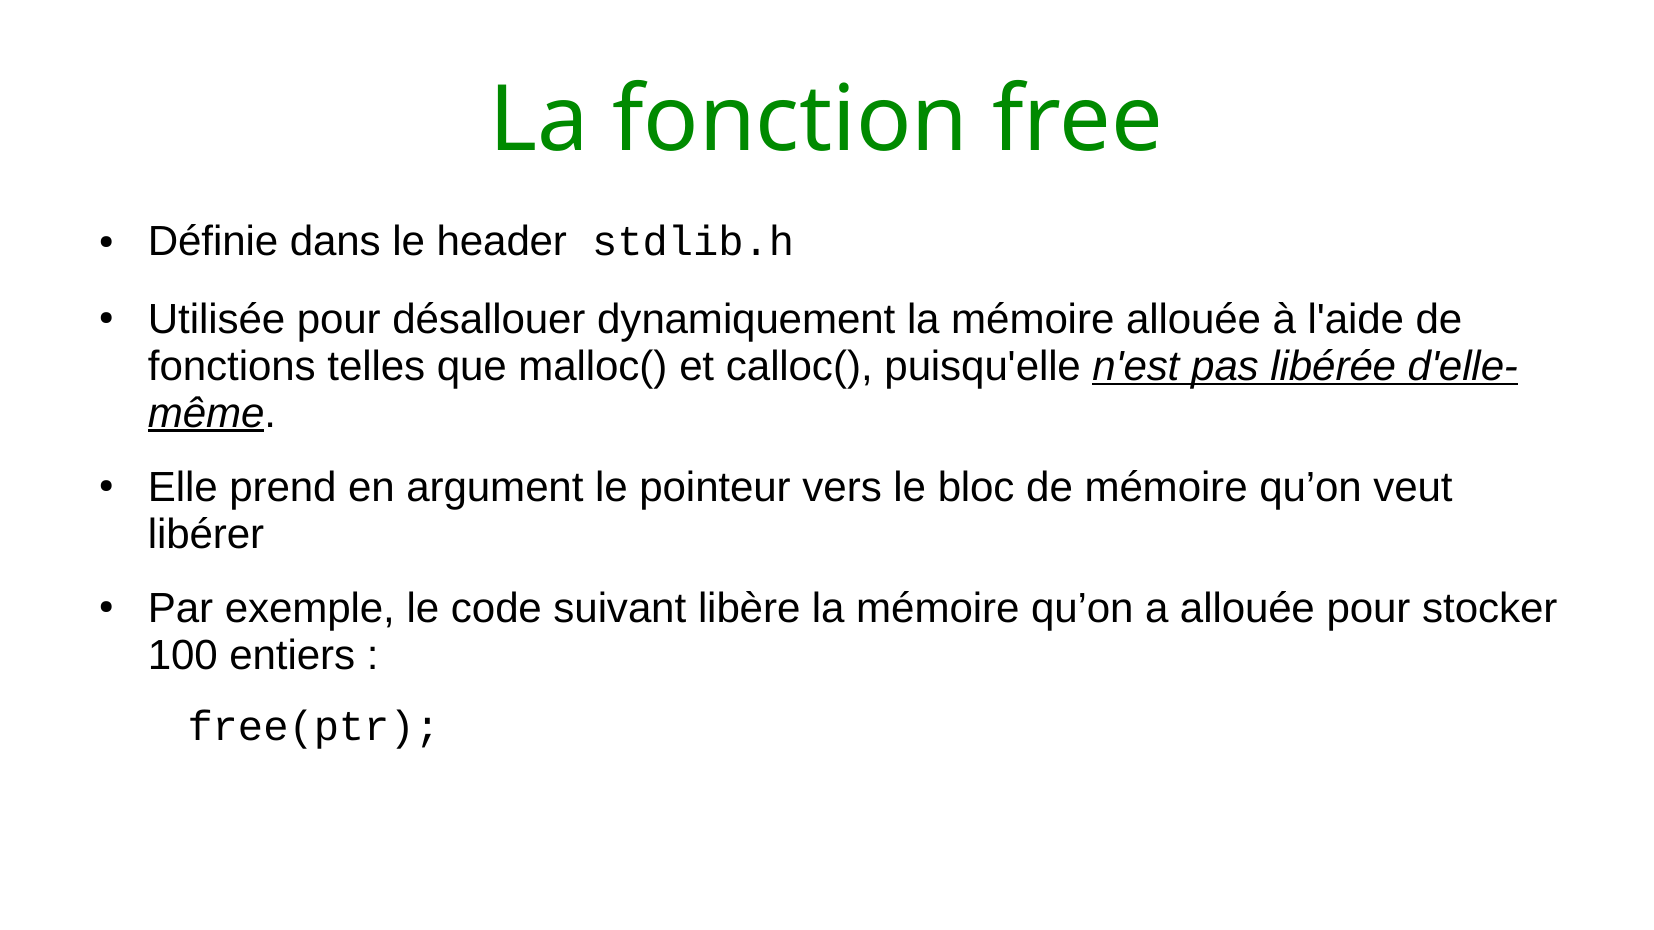

# La fonction free
Définie dans le header stdlib.h
Utilisée pour désallouer dynamiquement la mémoire allouée à l'aide de fonctions telles que malloc() et calloc(), puisqu'elle n'est pas libérée d'elle-même.
Elle prend en argument le pointeur vers le bloc de mémoire qu’on veut libérer
Par exemple, le code suivant libère la mémoire qu’on a allouée pour stocker 100 entiers :
 free(ptr);